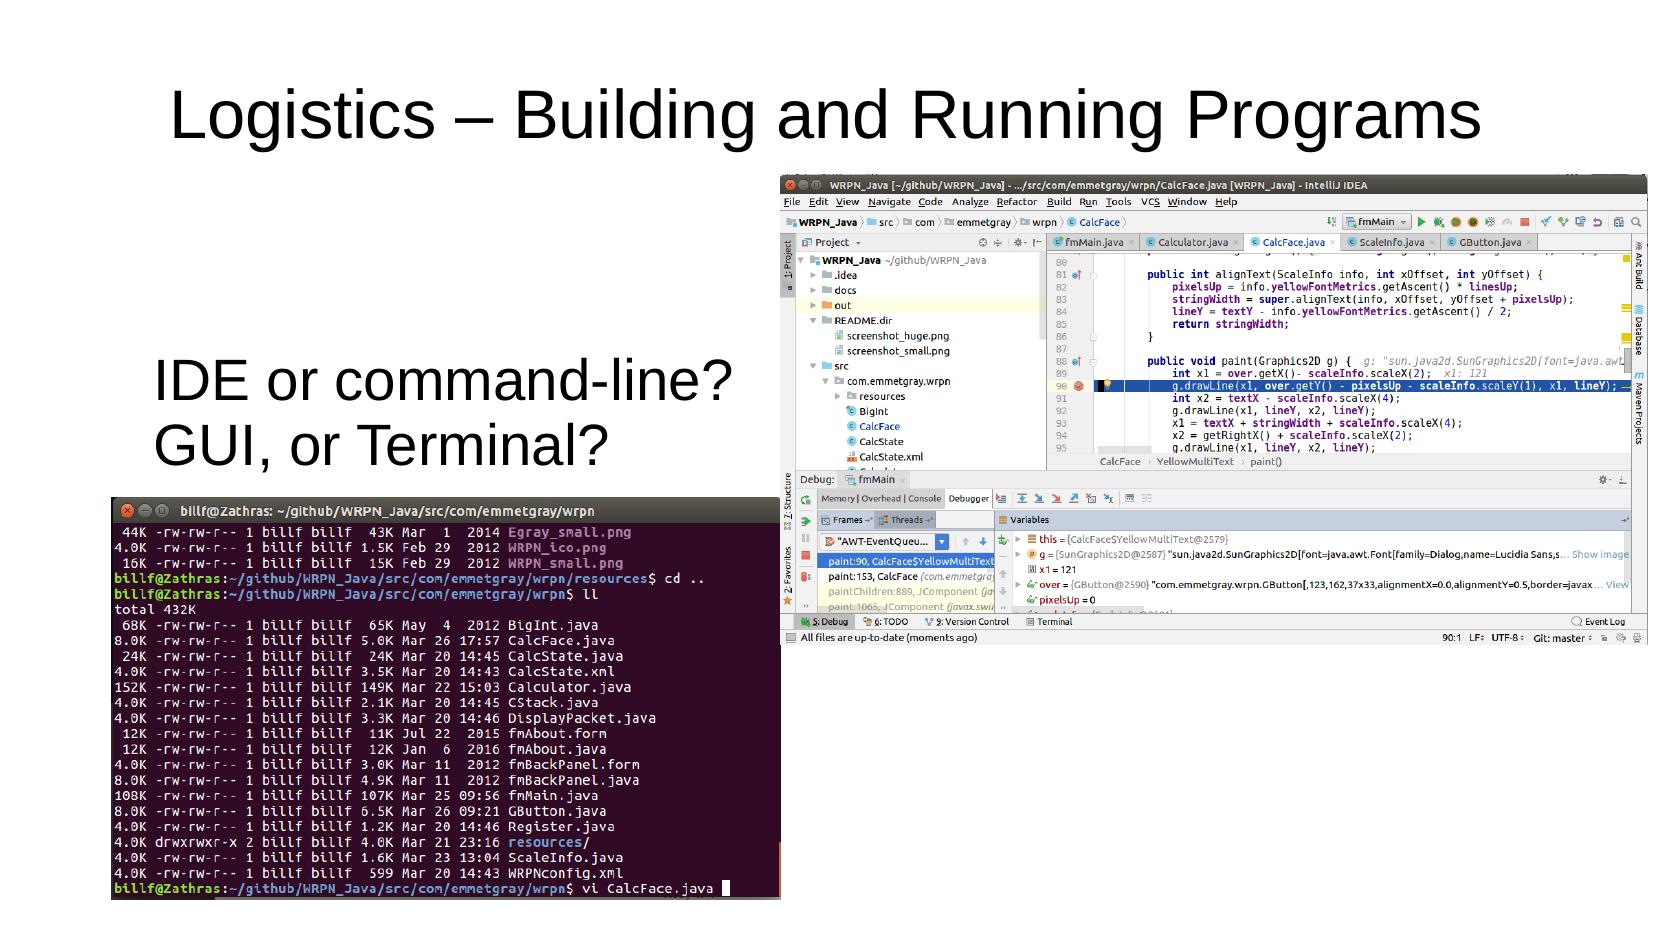

# Logistics – Building and Running Programs
IDE or command-line?
GUI, or Terminal?